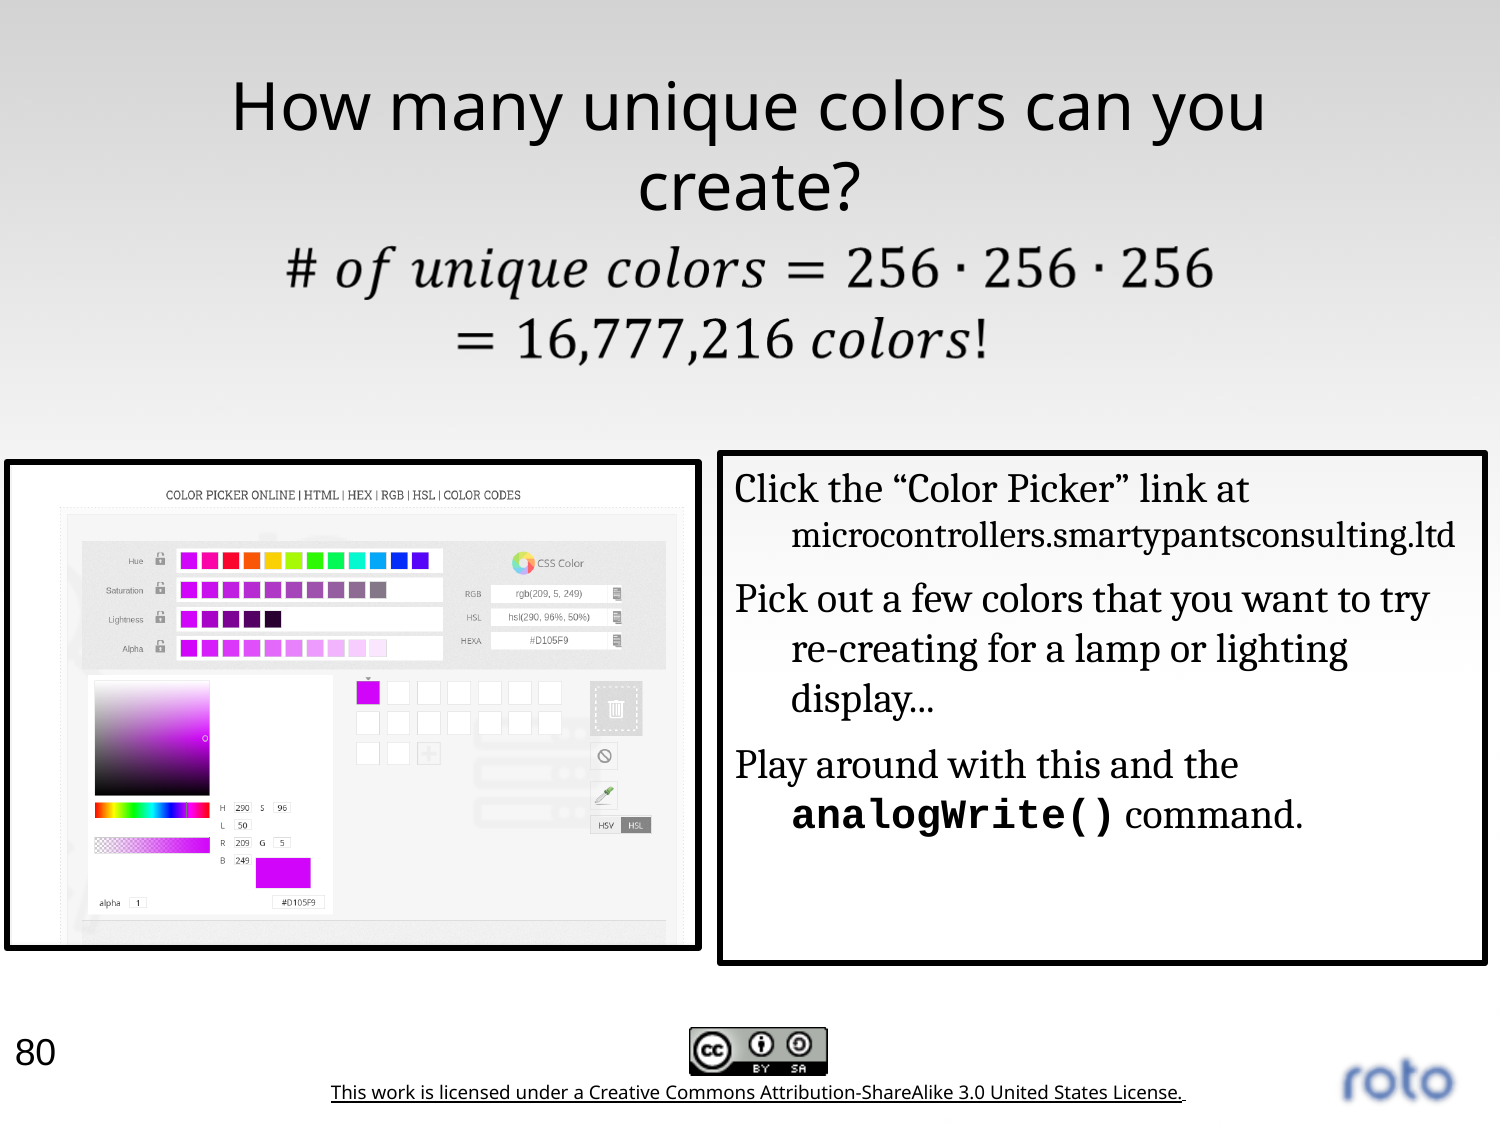

# How many unique colors can you create?
Click the “Color Picker” link at microcontrollers.smartypantsconsulting.ltd
Pick out a few colors that you want to try re-creating for a lamp or lighting display...
Play around with this and the analogWrite() command.